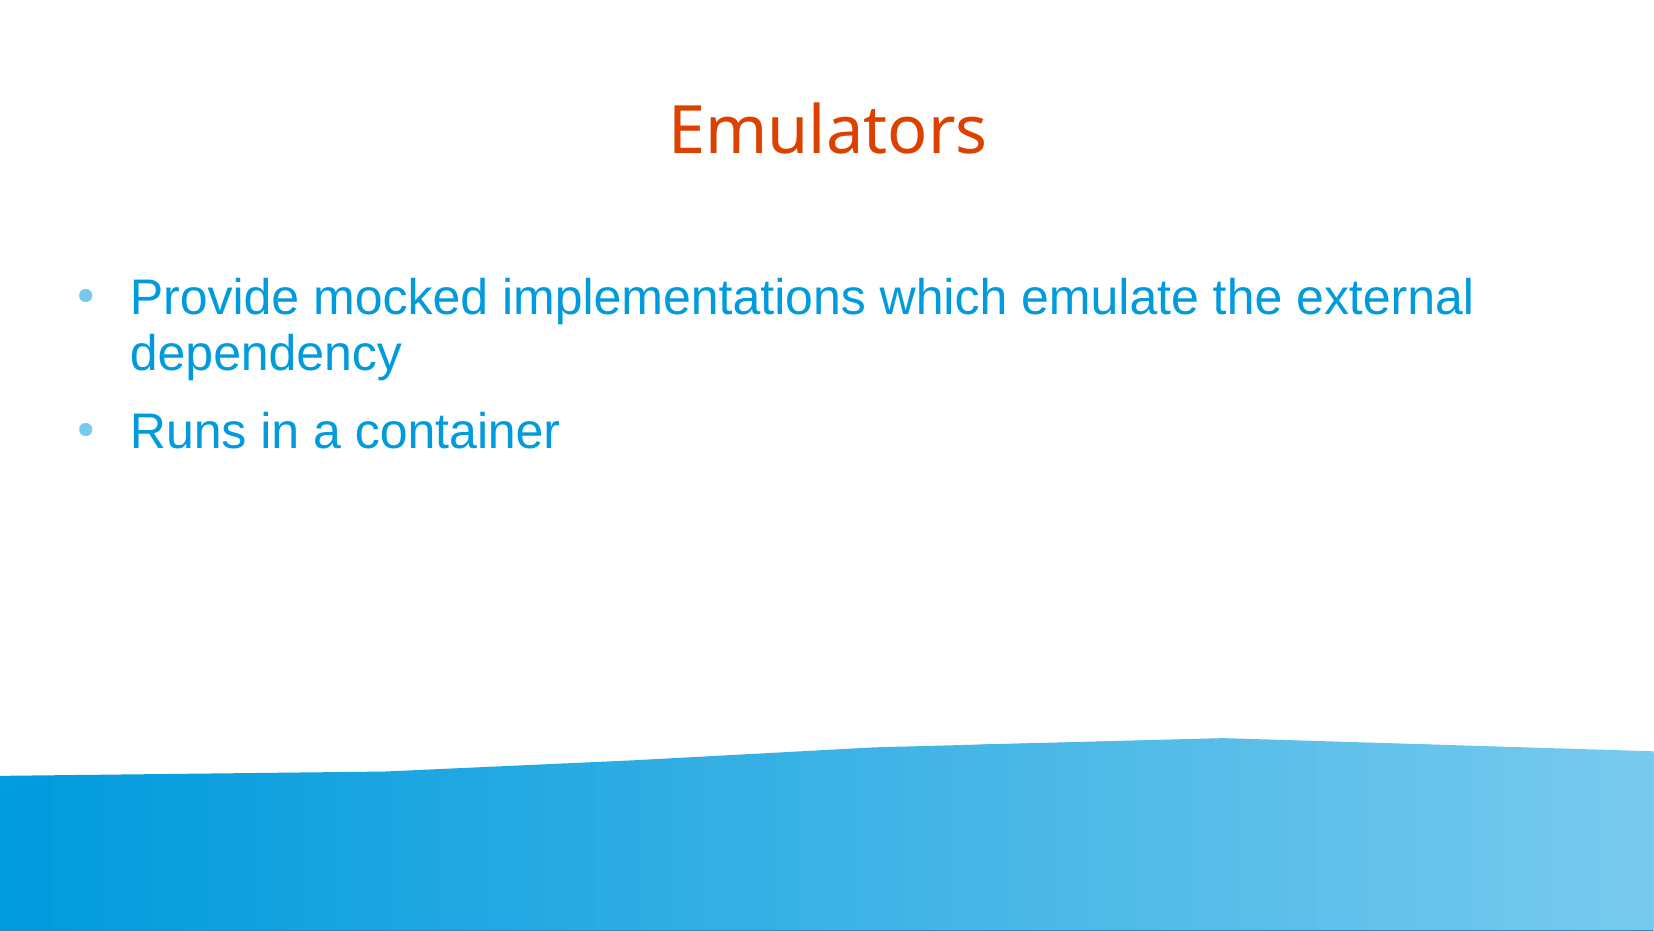

# Emulators
Provide mocked implementations which emulate the external dependency
Runs in a container